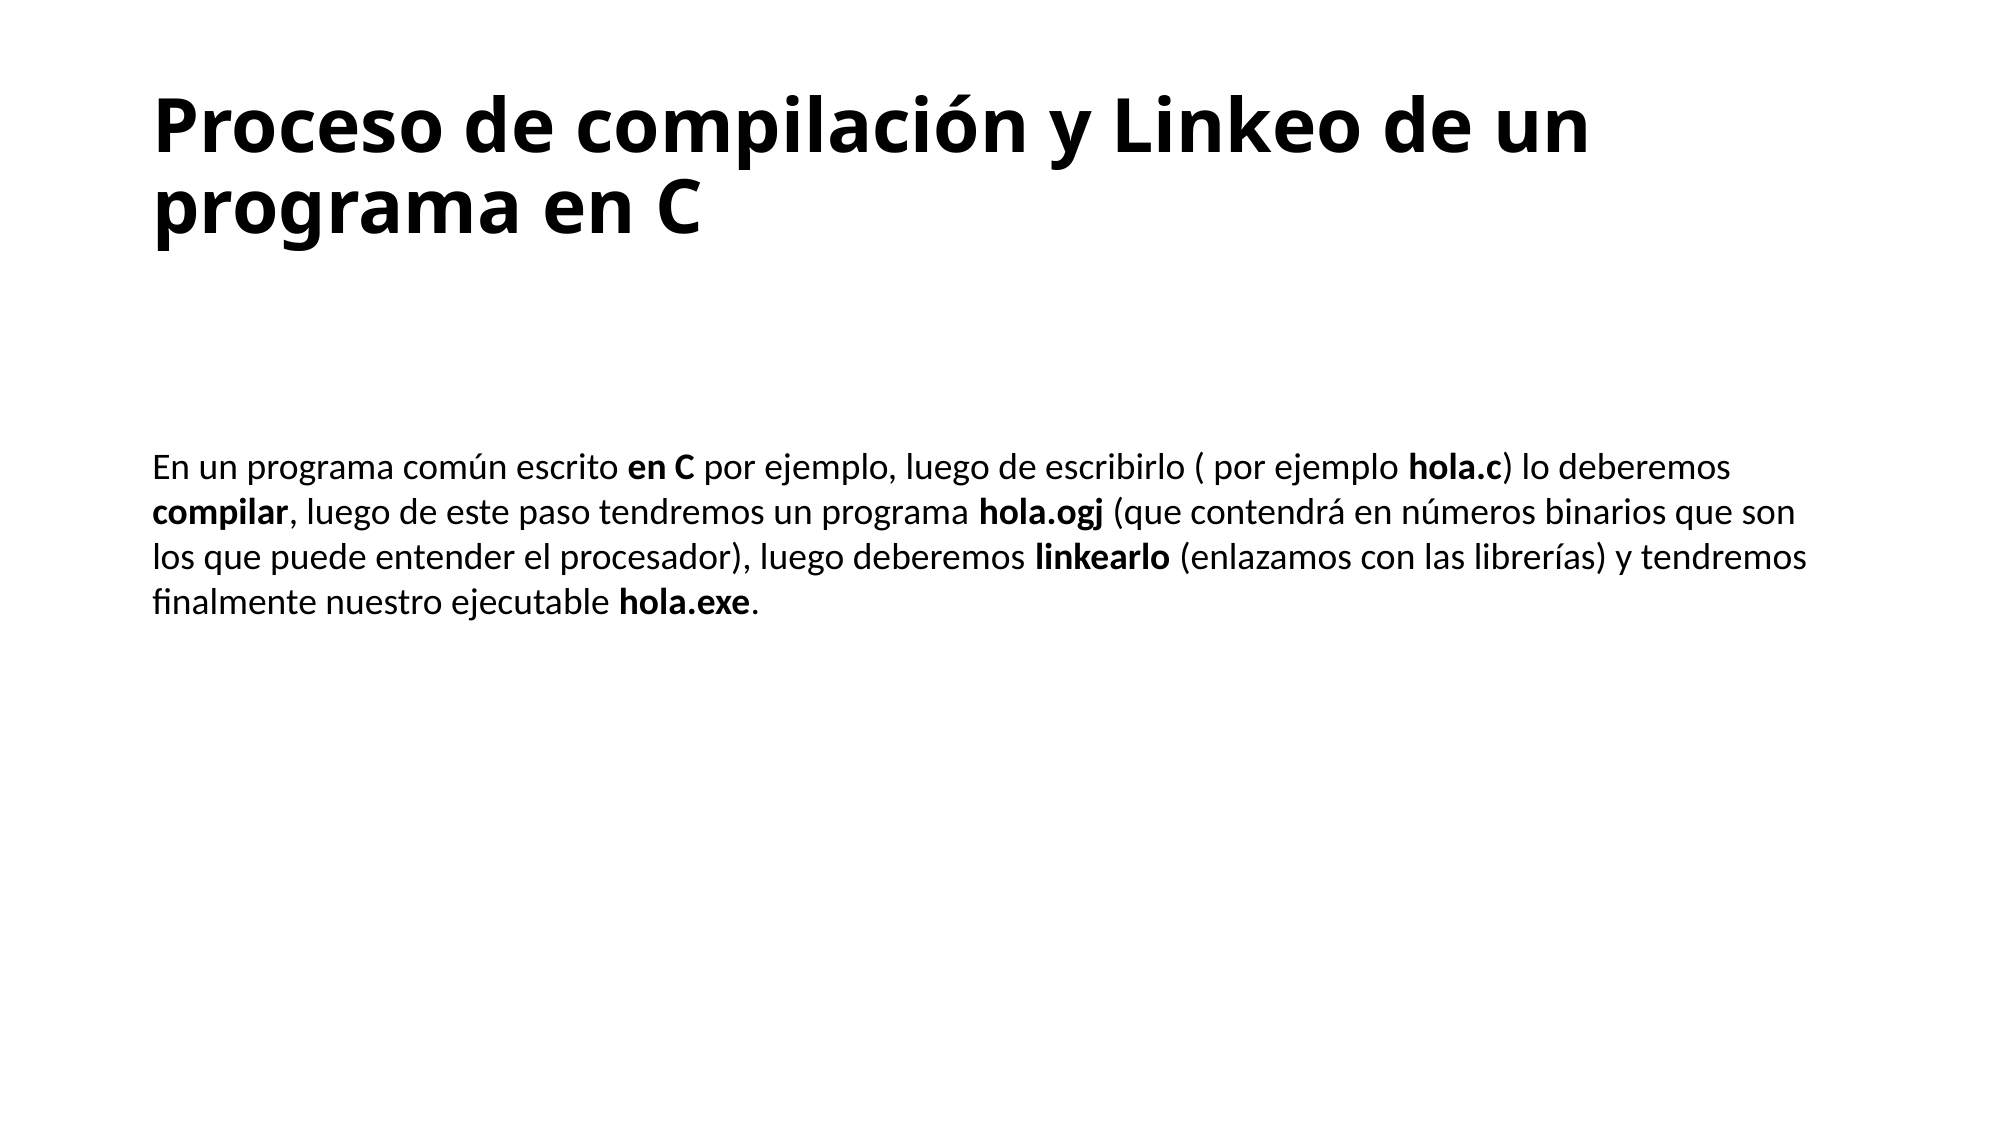

Proceso de compilación y Linkeo de un programa en C
En un programa común escrito en C por ejemplo, luego de escribirlo ( por ejemplo hola.c) lo deberemos compilar, luego de este paso tendremos un programa hola.ogj (que contendrá en números binarios que son los que puede entender el procesador), luego deberemos linkearlo (enlazamos con las librerías) y tendremos finalmente nuestro ejecutable hola.exe.